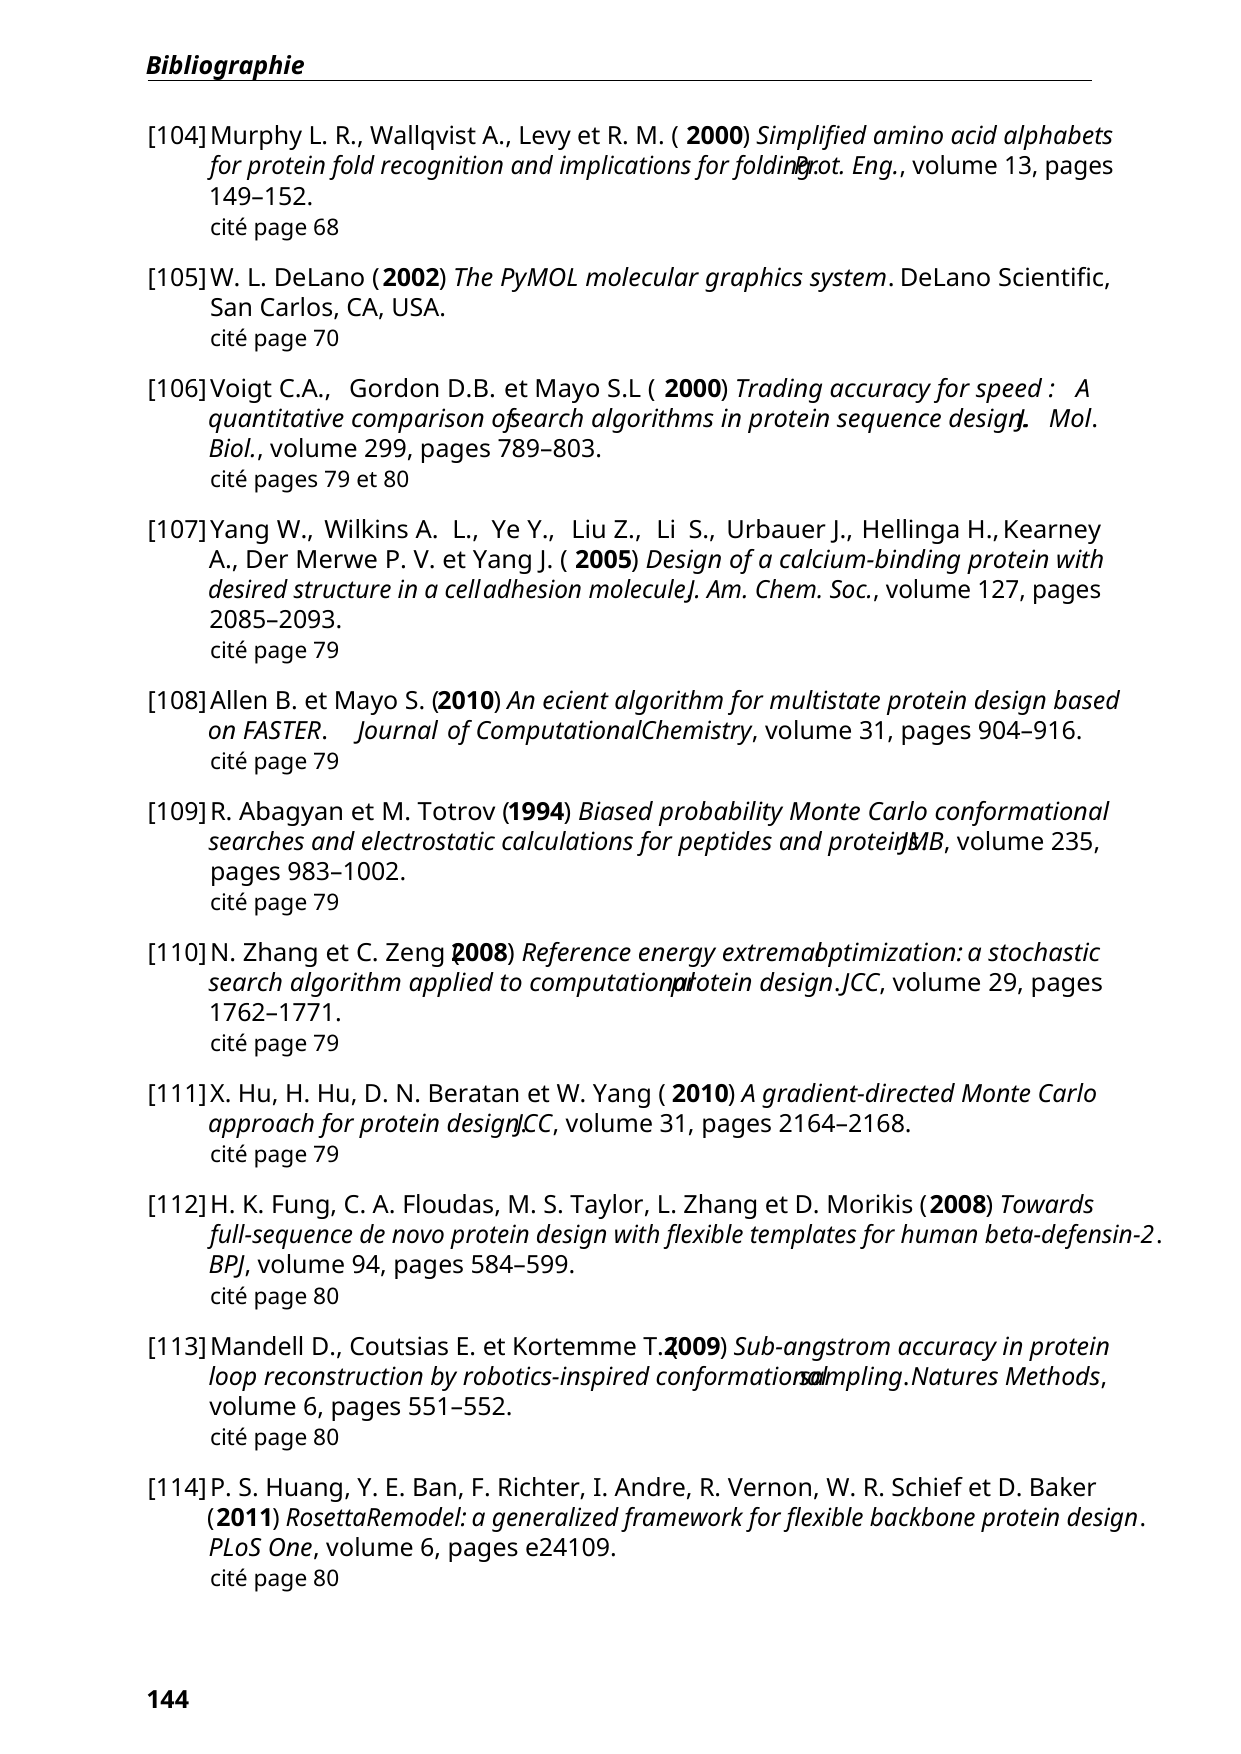

Bibliographie
[104]
Murphy L. R., Wallqvist A., Levy et R. M. (
2000
) Simplified amino acid alphabets
for protein fold recognition and implications for folding.
Prot. Eng., volume 13, pages
149–152.
cité page 68
[105]
W. L. DeLano (
2002
) The PyMOL molecular graphics system.
DeLano Scientific,
San Carlos, CA, USA.
cité page 70
[106]
Voigt C.A.,
Gordon D.B.
et Mayo S.L (
2000
) Trading accuracy for speed :
A
quantitative comparison of
search algorithms in protein sequence design.
J.
Mol.
Biol., volume 299, pages 789–803.
cité pages 79 et 80
[107]
Yang W.,
Wilkins A.
L.,
Ye Y.,
Liu Z.,
Li
S.,
Urbauer J.,
Hellinga H.,
Kearney
A., Der Merwe P. V. et Yang J. (
2005
) Design of a calcium-binding protein with
desired structure in a cell
adhesion molecule.
J. Am. Chem. Soc., volume 127, pages
2085–2093.
cité page 79
[108]
Allen B. et Mayo S. (
2010
) An ecient algorithm for multistate protein design based
on FASTER.
Journal
of Computational
Chemistry, volume 31, pages 904–916.
cité page 79
[109]
R. Abagyan et M. Totrov (
1994
) Biased probability Monte Carlo conformational
searches and electrostatic calculations for peptides and proteins.
JMB, volume 235,
pages 983–1002.
cité page 79
[110]
N. Zhang et C. Zeng (
2008
) Reference energy extremal
optimization:
a stochastic
search algorithm applied to computational
protein design.
JCC, volume 29, pages
1762–1771.
cité page 79
[111]
X. Hu, H. Hu, D. N. Beratan et W. Yang (
2010
) A gradient-directed Monte Carlo
approach for protein design.
JCC, volume 31, pages 2164–2168.
cité page 79
[112]
H. K. Fung, C. A. Floudas, M. S. Taylor, L. Zhang et D. Morikis (
2008
) Towards
full-sequence de novo protein design with flexible templates for human beta-defensin-2.
BPJ, volume 94, pages 584–599.
cité page 80
[113]
Mandell D., Coutsias E. et Kortemme T. (
2009
) Sub-angstrom accuracy in protein
loop reconstruction by robotics-inspired conformational
sampling.
Natures Methods,
volume 6, pages 551–552.
cité page 80
[114]
P. S. Huang, Y. E. Ban, F. Richter, I. Andre, R. Vernon, W. R. Schief et D. Baker
(
2011
) RosettaRemodel:
a generalized framework for flexible backbone protein design.
PLoS One, volume 6, pages e24109.
cité page 80
144